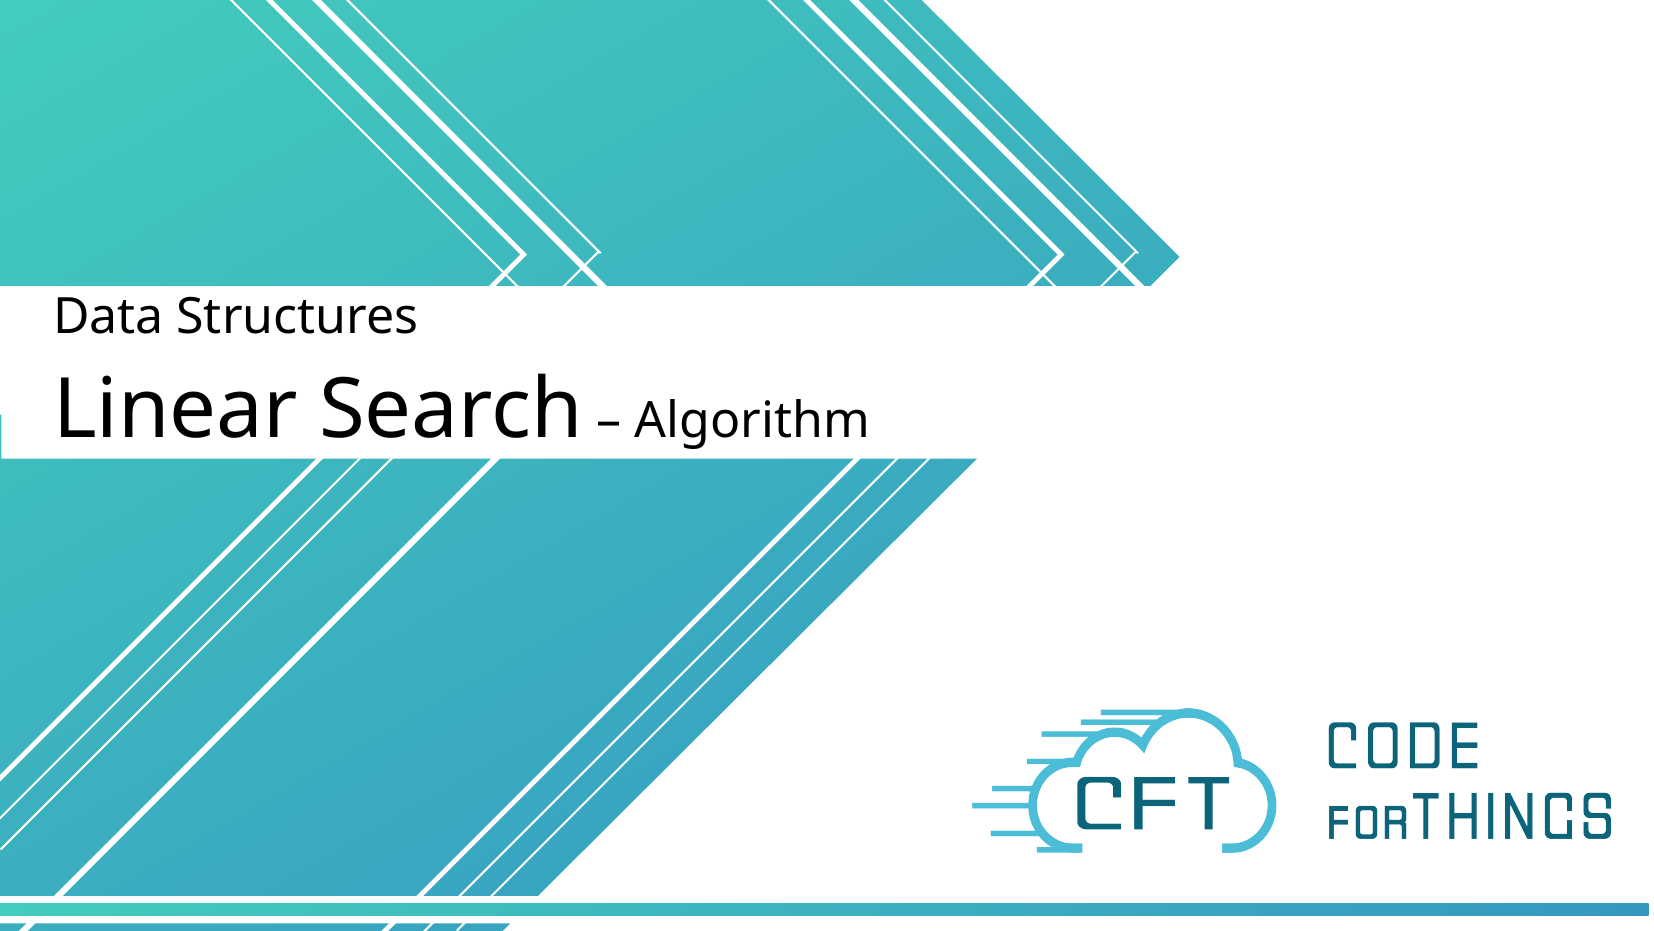

# Data Structures Linear Search – Algorithm